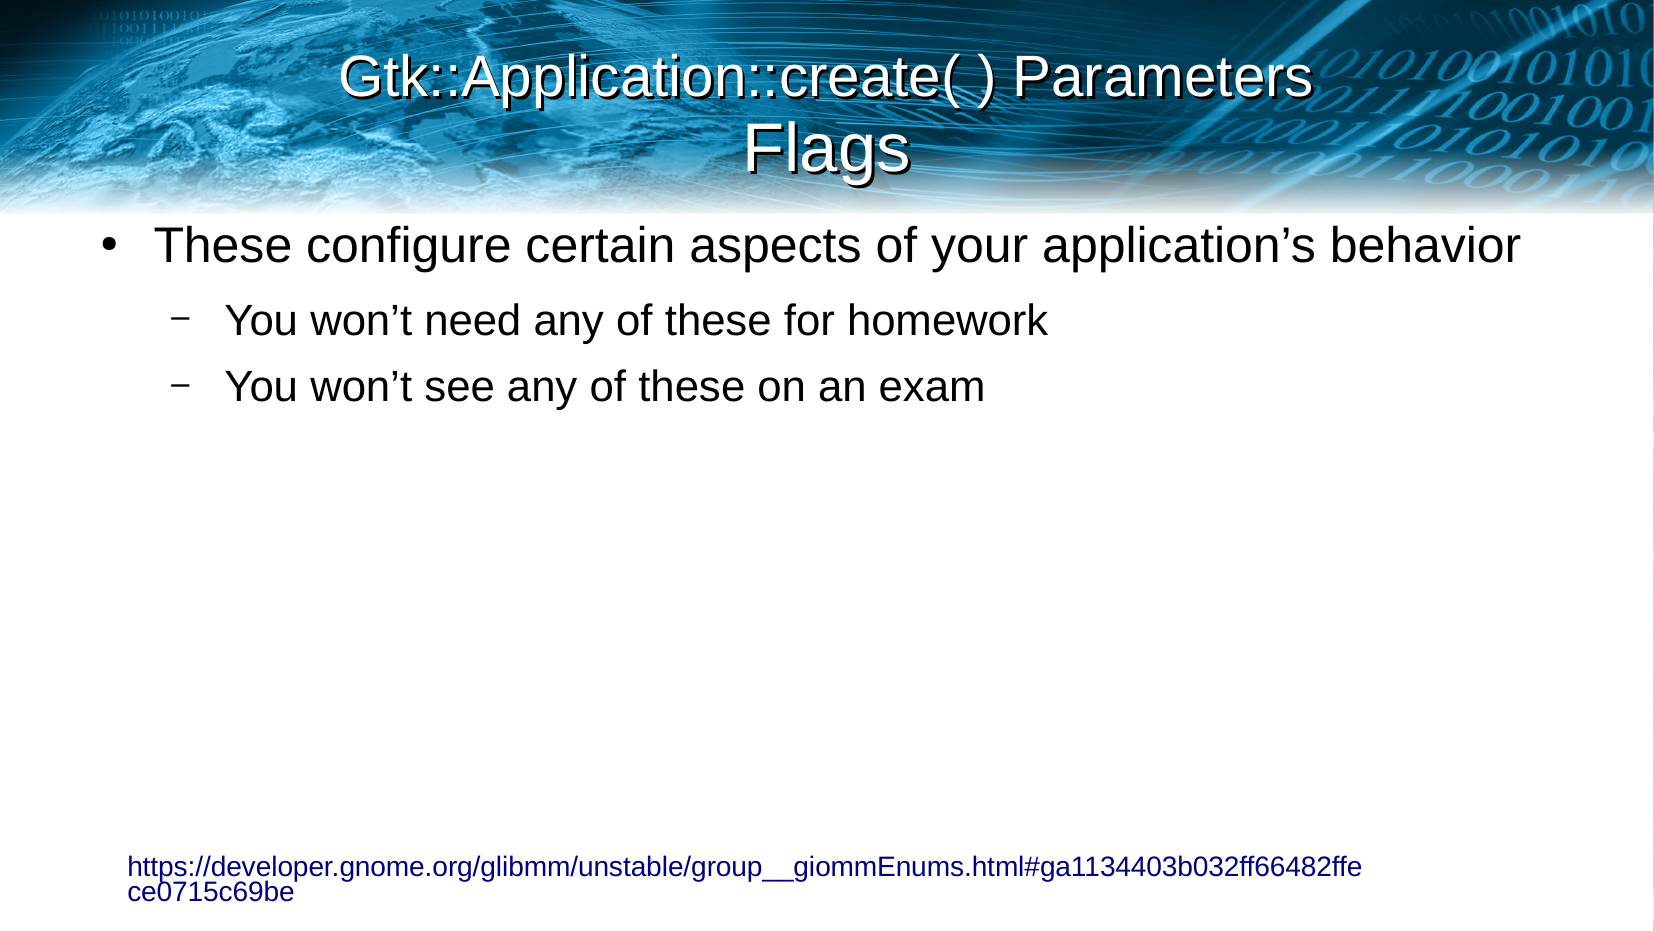

# Gtk::Application::create( ) Parameters Flags
These configure certain aspects of your application’s behavior
You won’t need any of these for homework
You won’t see any of these on an exam
https://developer.gnome.org/glibmm/unstable/group__giommEnums.html#ga1134403b032ff66482ffece0715c69be